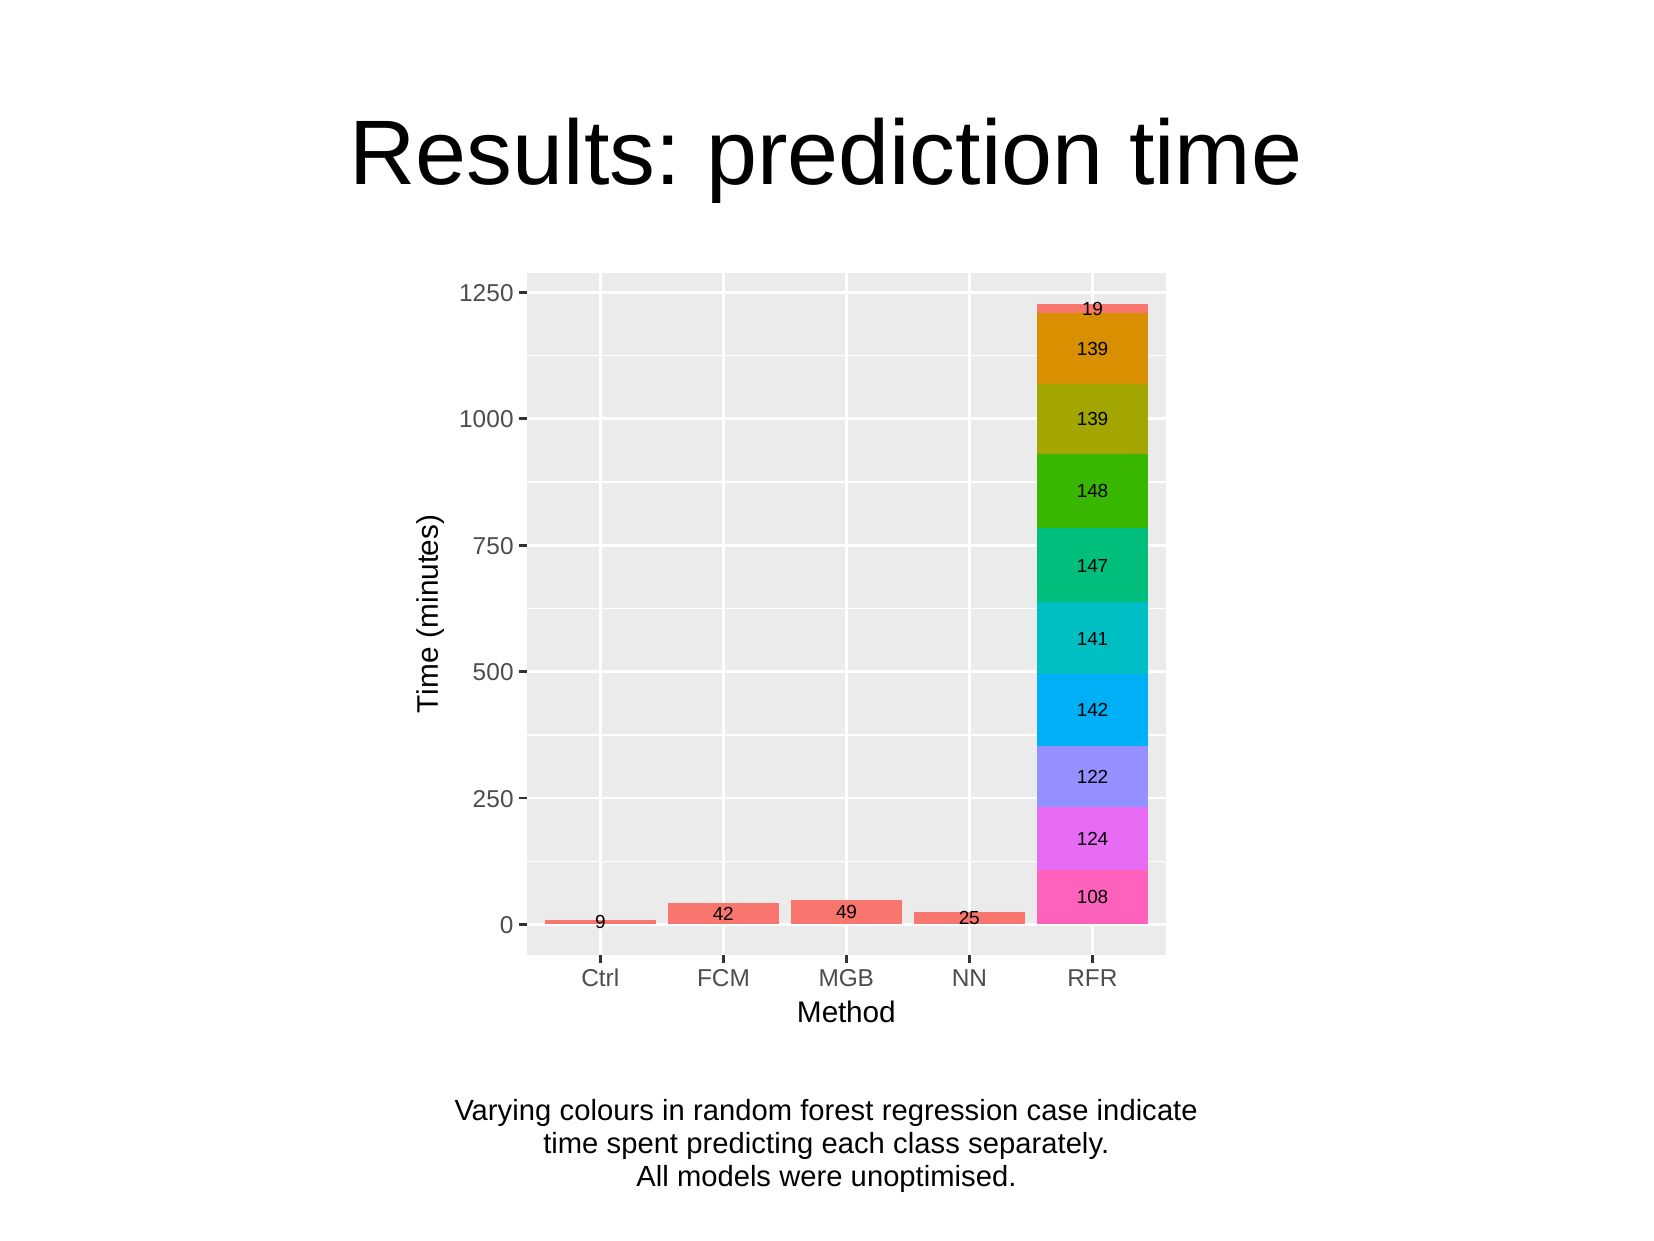

# Results: prediction time
Varying colours in random forest regression case indicate time spent predicting each class separately.
All models were unoptimised.